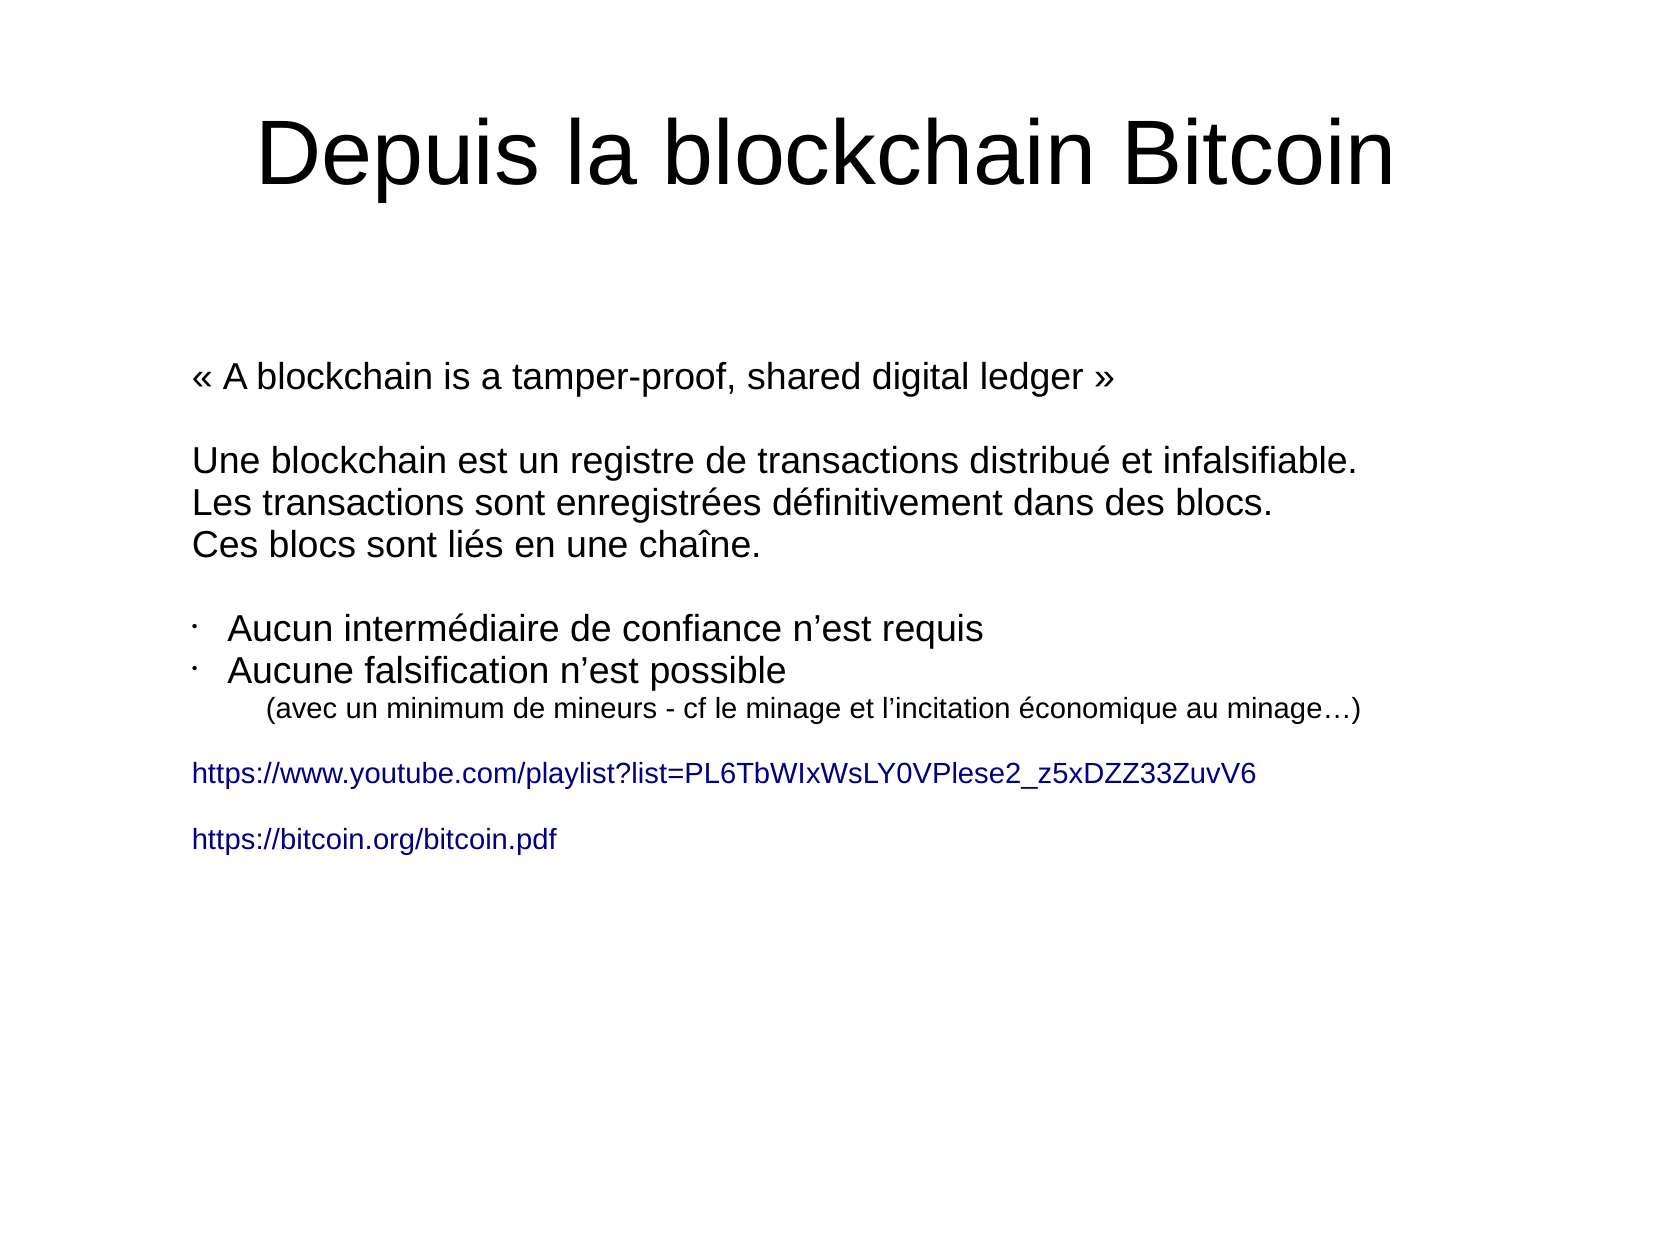

# Depuis la blockchain Bitcoin
« A blockchain is a tamper-proof, shared digital ledger »
Une blockchain est un registre de transactions distribué et infalsifiable.
Les transactions sont enregistrées définitivement dans des blocs.
Ces blocs sont liés en une chaîne.
Aucun intermédiaire de confiance n’est requis
Aucune falsification n’est possible
	(avec un minimum de mineurs - cf le minage et l’incitation économique au minage…)
https://www.youtube.com/playlist?list=PL6TbWIxWsLY0VPlese2_z5xDZZ33ZuvV6
https://bitcoin.org/bitcoin.pdf